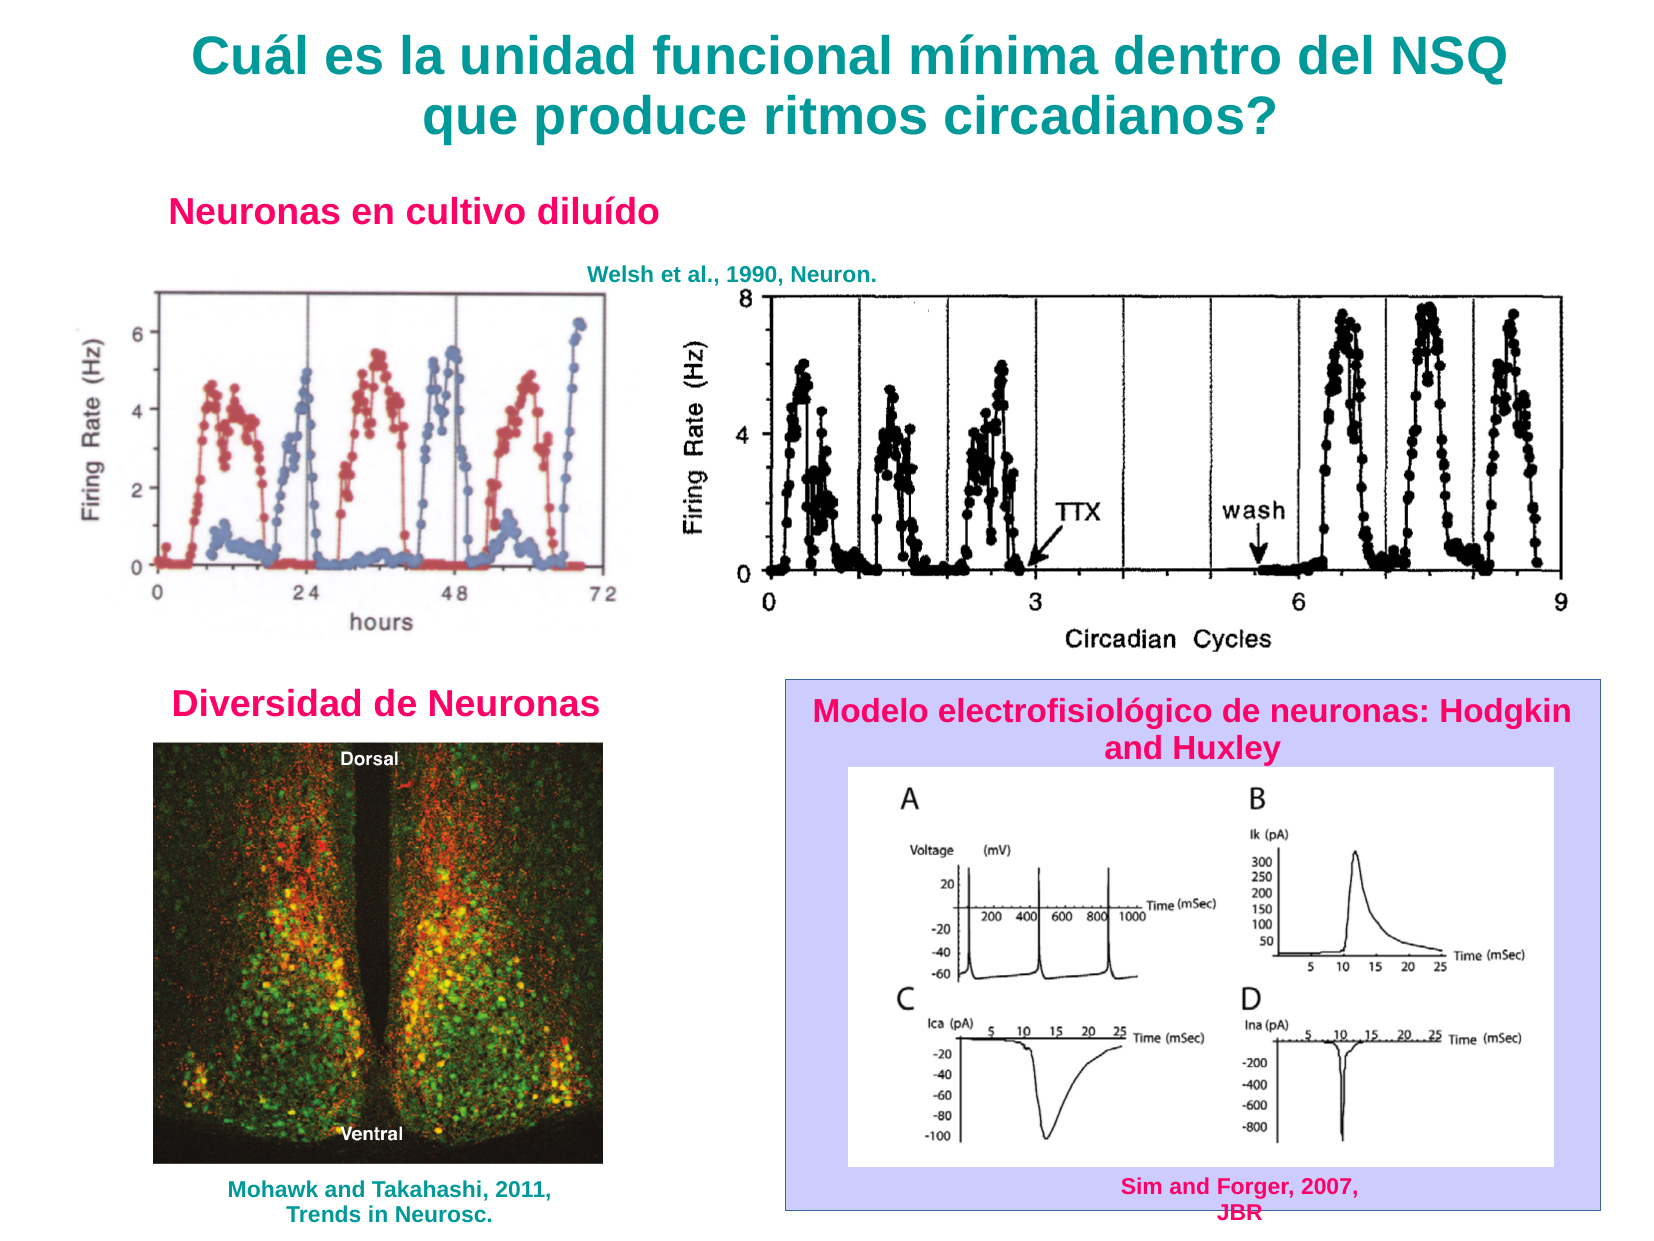

Cuál es la unidad funcional mínima dentro del NSQ
que produce ritmos circadianos?
Neuronas en cultivo diluído
Welsh et al., 1990, Neuron.
Diversidad de Neuronas
Modelo electrofisiológico de neuronas: Hodgkin and Huxley
Sim and Forger, 2007, JBR
Mohawk and Takahashi, 2011, Trends in Neurosc.